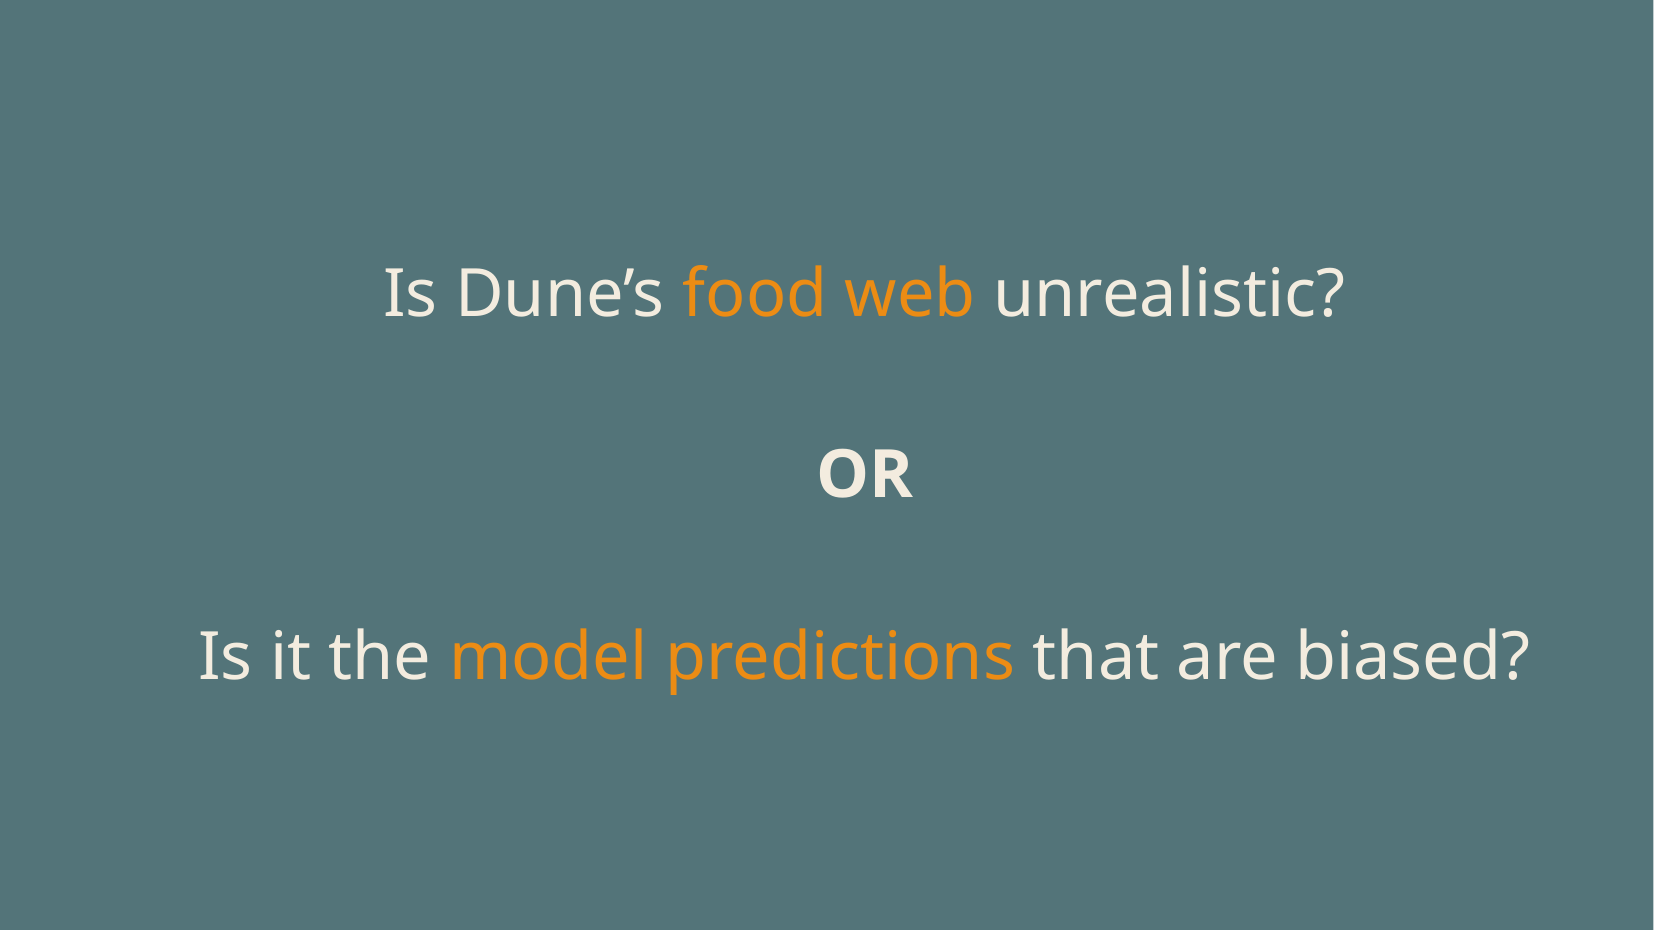

Is Dune’s food web unrealistic?
OR
Is it the model predictions that are biased?